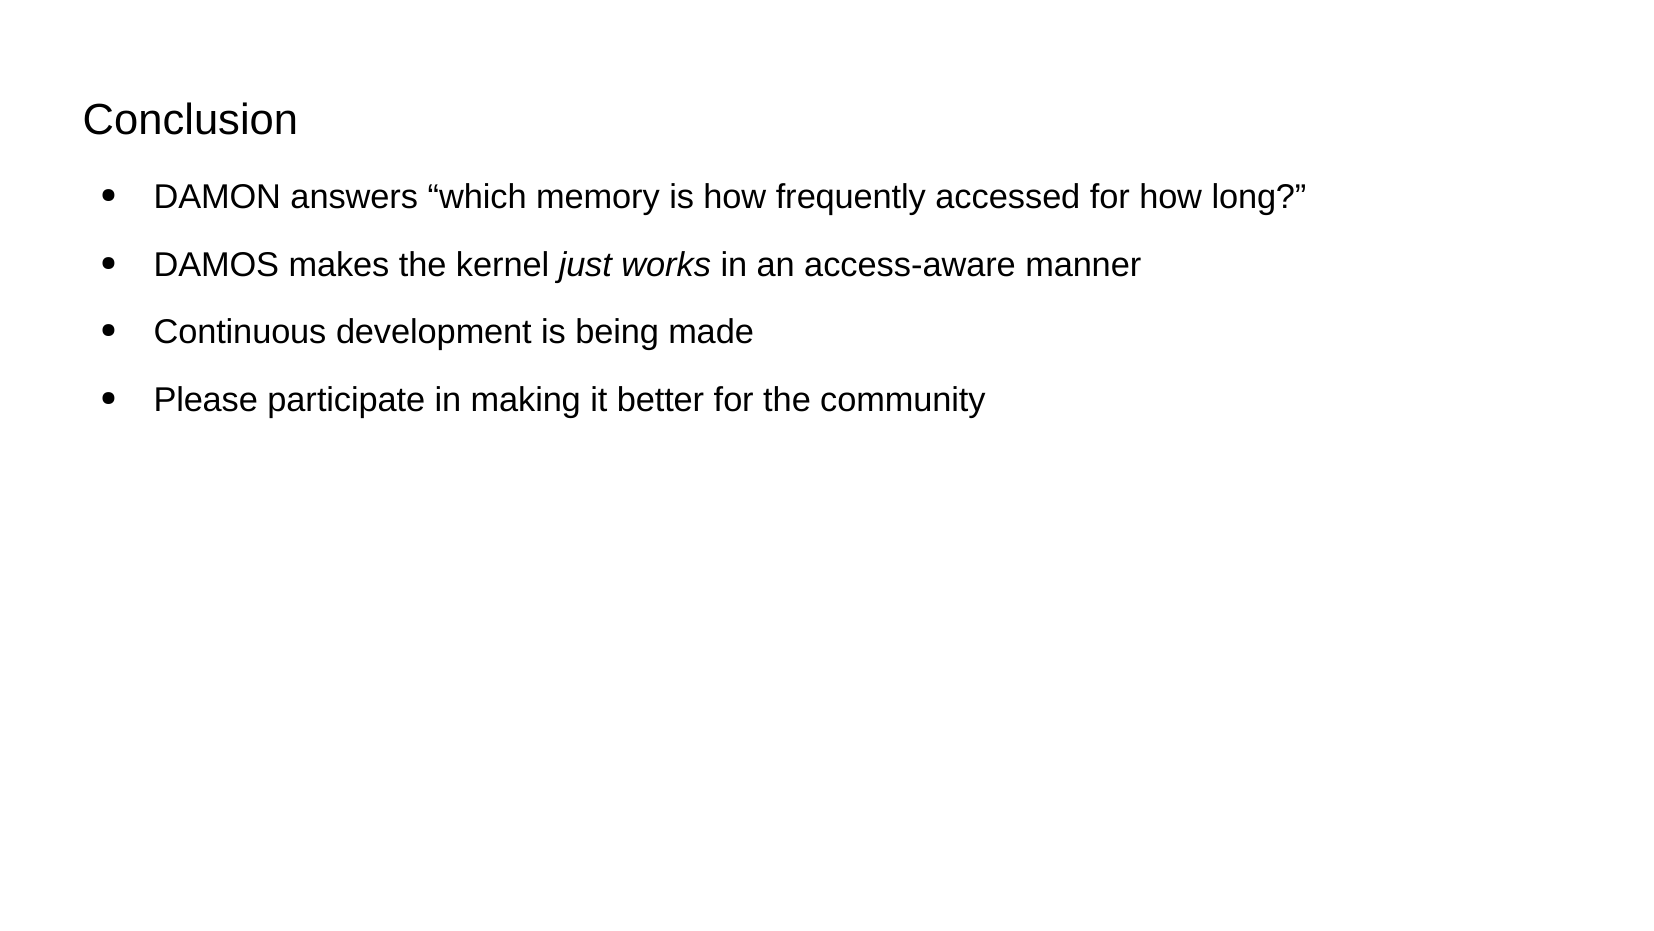

# Conclusion
DAMON answers “which memory is how frequently accessed for how long?”
DAMOS makes the kernel just works in an access-aware manner
Continuous development is being made
Please participate in making it better for the community